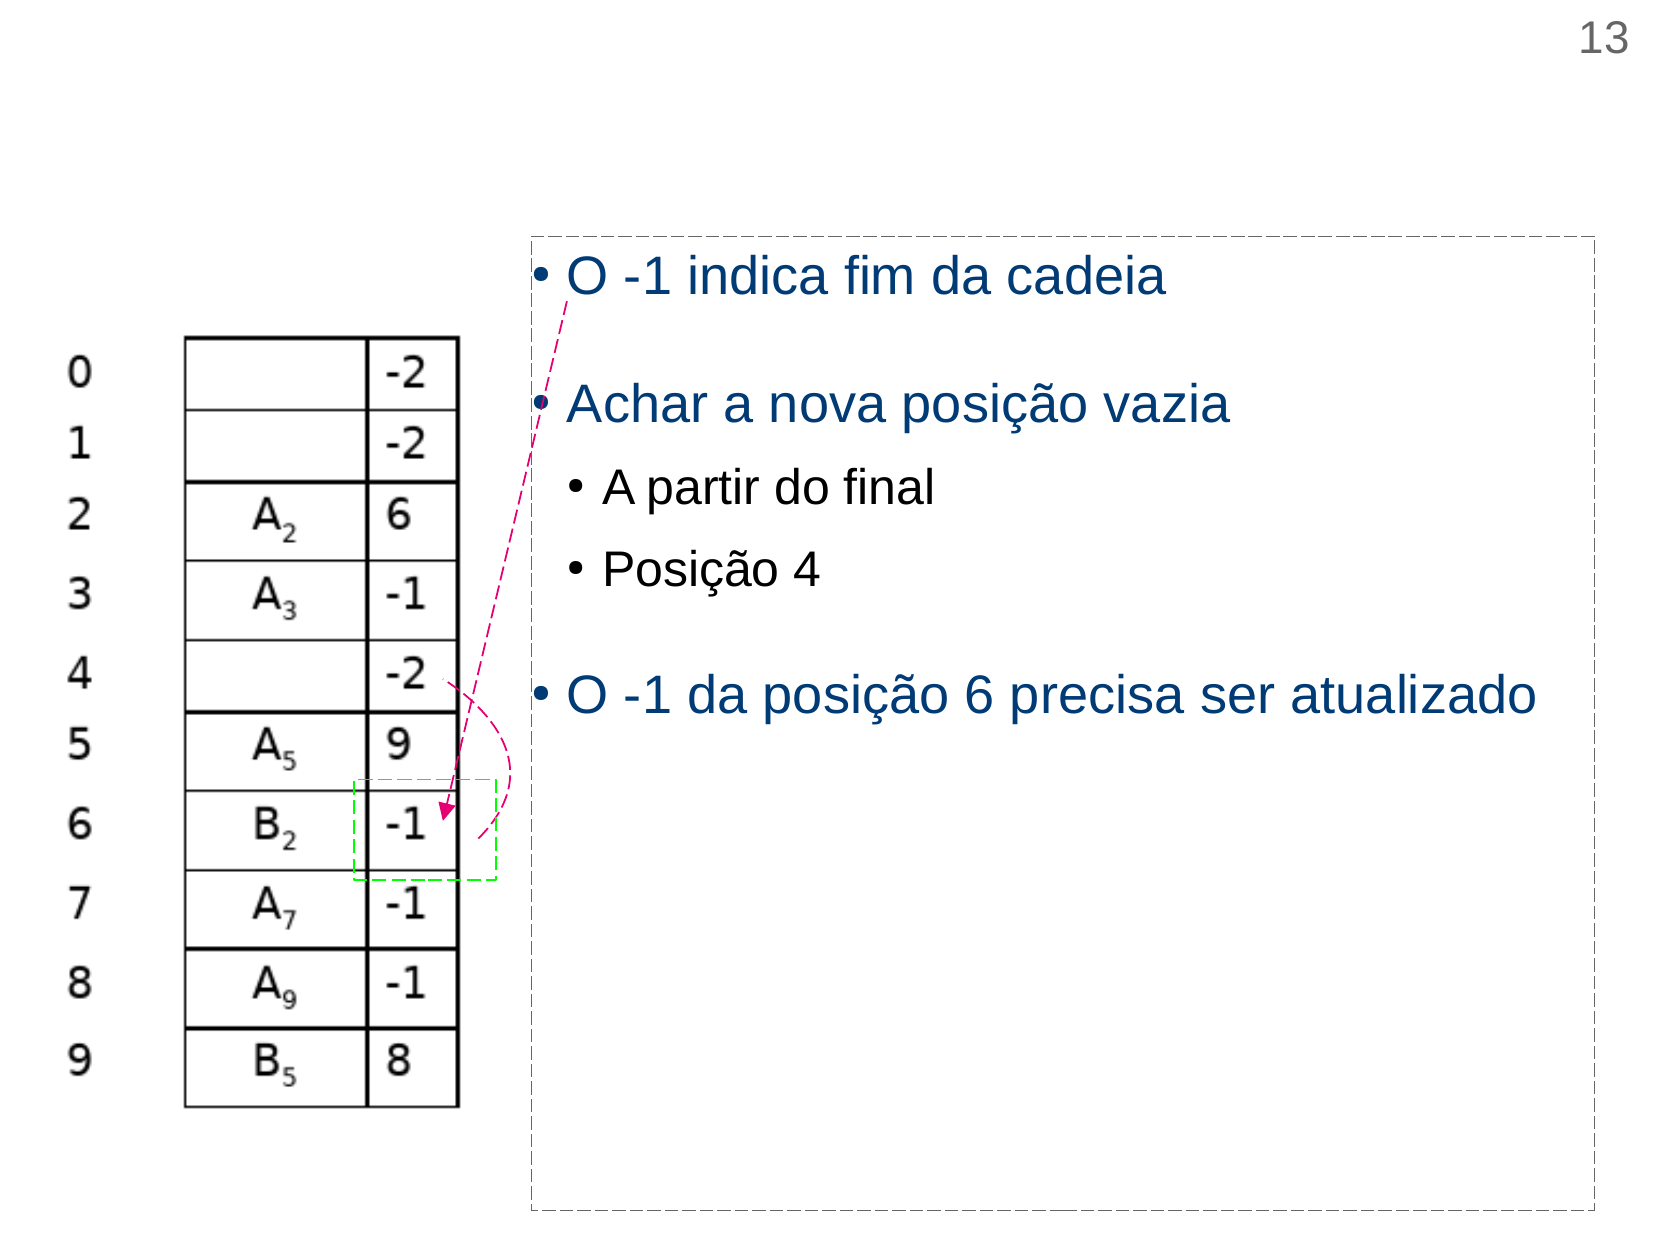

13
#
O -1 indica fim da cadeia
Achar a nova posição vazia
A partir do final
Posição 4
O -1 da posição 6 precisa ser atualizado